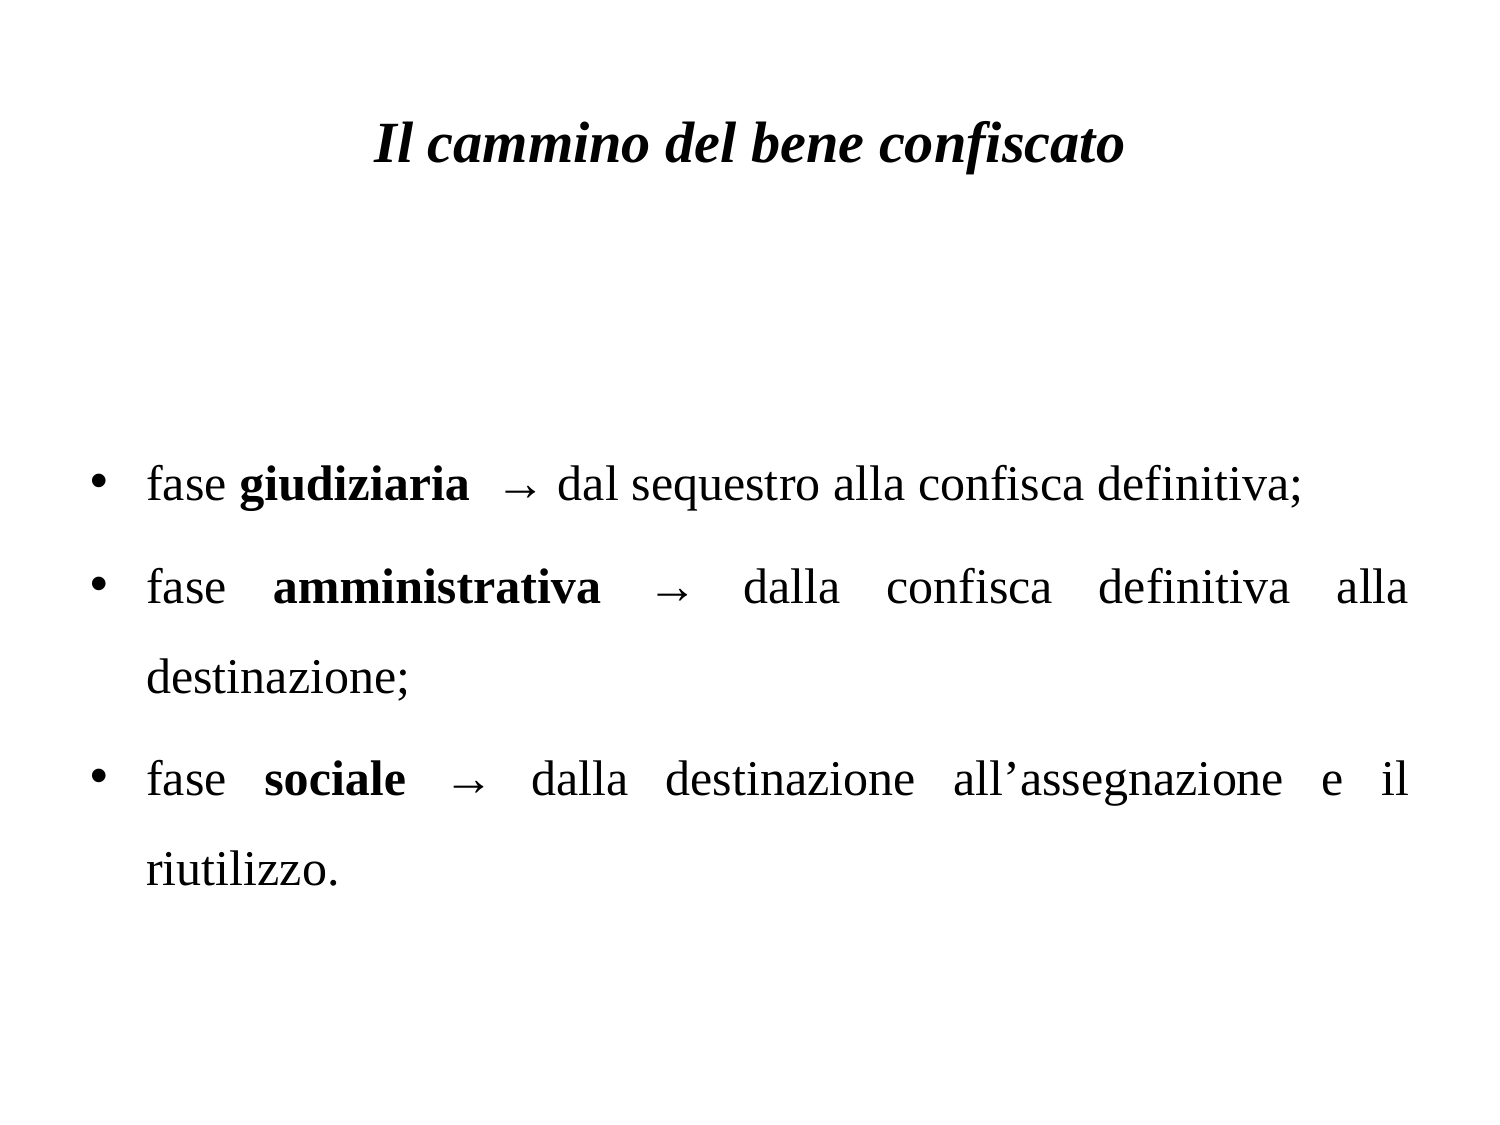

# Il cammino del bene confiscato
fase giudiziaria → dal sequestro alla confisca definitiva;
fase amministrativa → dalla confisca definitiva alla destinazione;
fase sociale → dalla destinazione all’assegnazione e il riutilizzo.